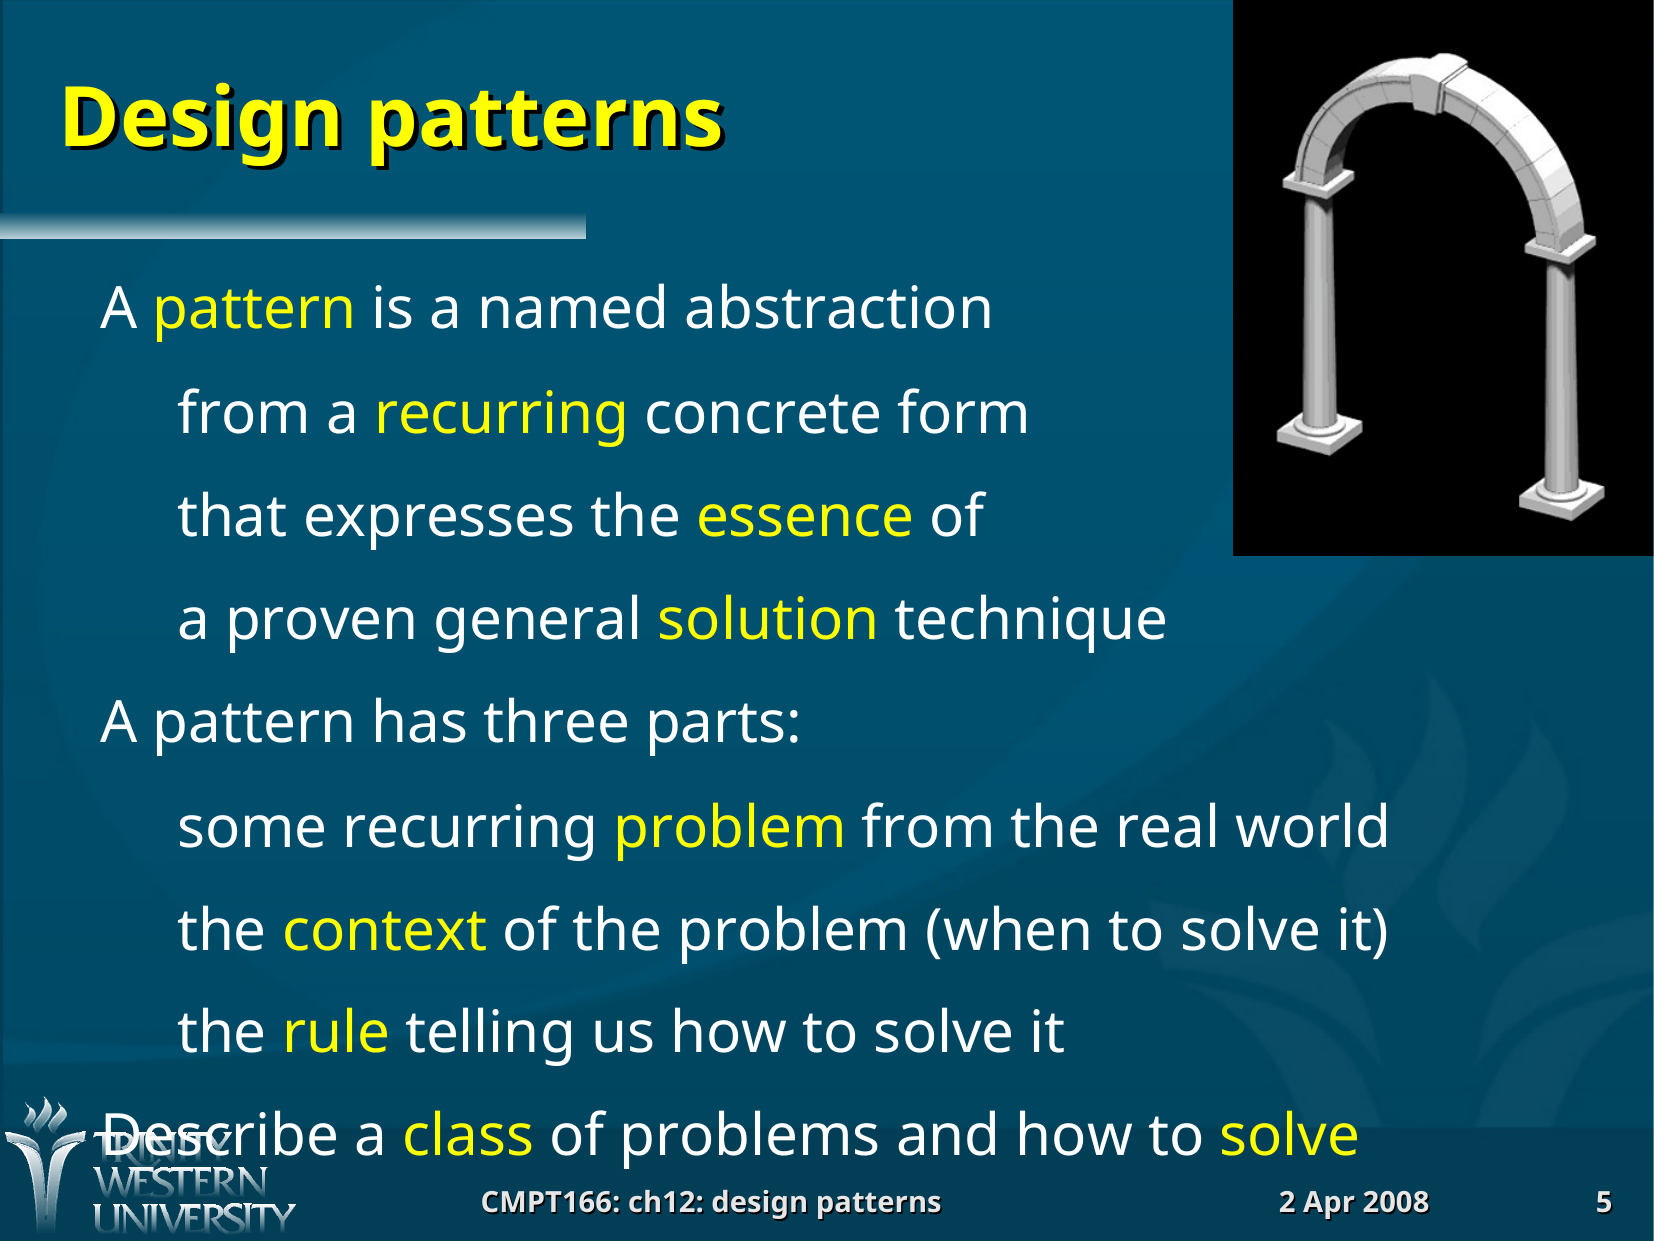

# Design patterns
A pattern is a named abstraction
from a recurring concrete form
that expresses the essence of
a proven general solution technique
A pattern has three parts:
some recurring problem from the real world
the context of the problem (when to solve it)
the rule telling us how to solve it
Describe a class of problems and how to solve
CMPT166: ch12: design patterns
2 Apr 2008
5